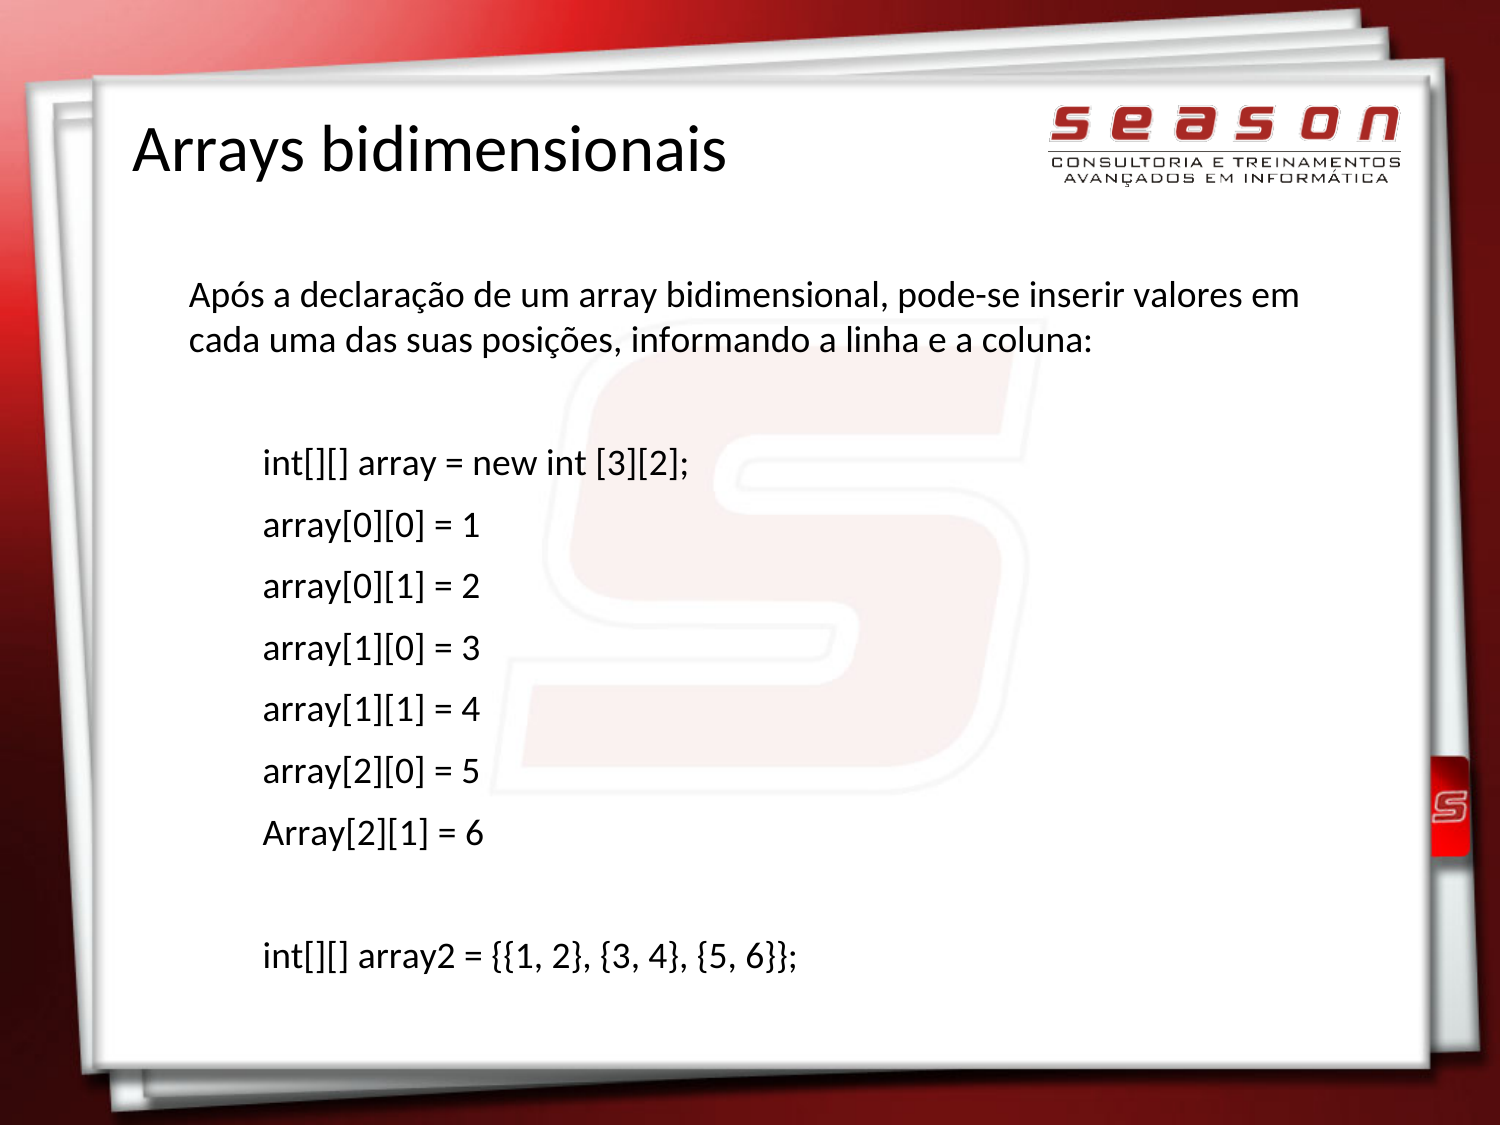

# Arrays bidimensionais
Após a declaração de um array bidimensional, pode-se inserir valores em cada uma das suas posições, informando a linha e a coluna:
	int[][] array = new int [3][2];
	array[0][0] = 1
	array[0][1] = 2
	array[1][0] = 3
	array[1][1] = 4
	array[2][0] = 5
	Array[2][1] = 6
	int[][] array2 = {{1, 2}, {3, 4}, {5, 6}};